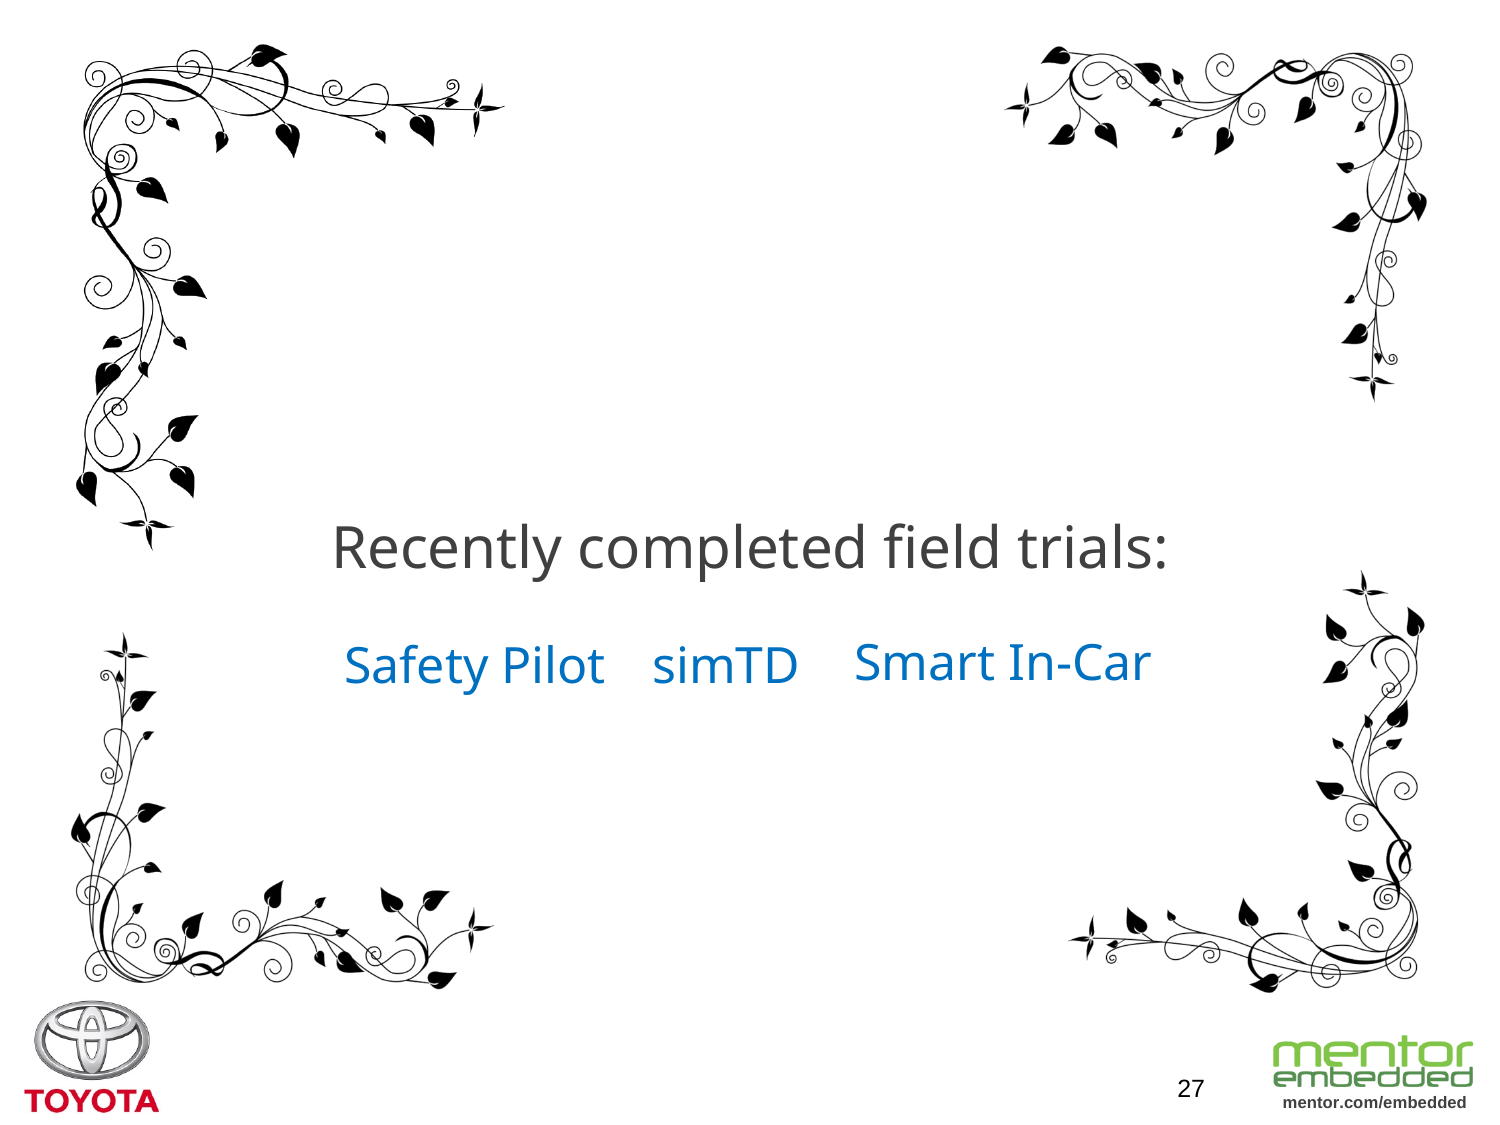

Recently completed field trials:
Smart In-Car
Safety Pilot
simTD